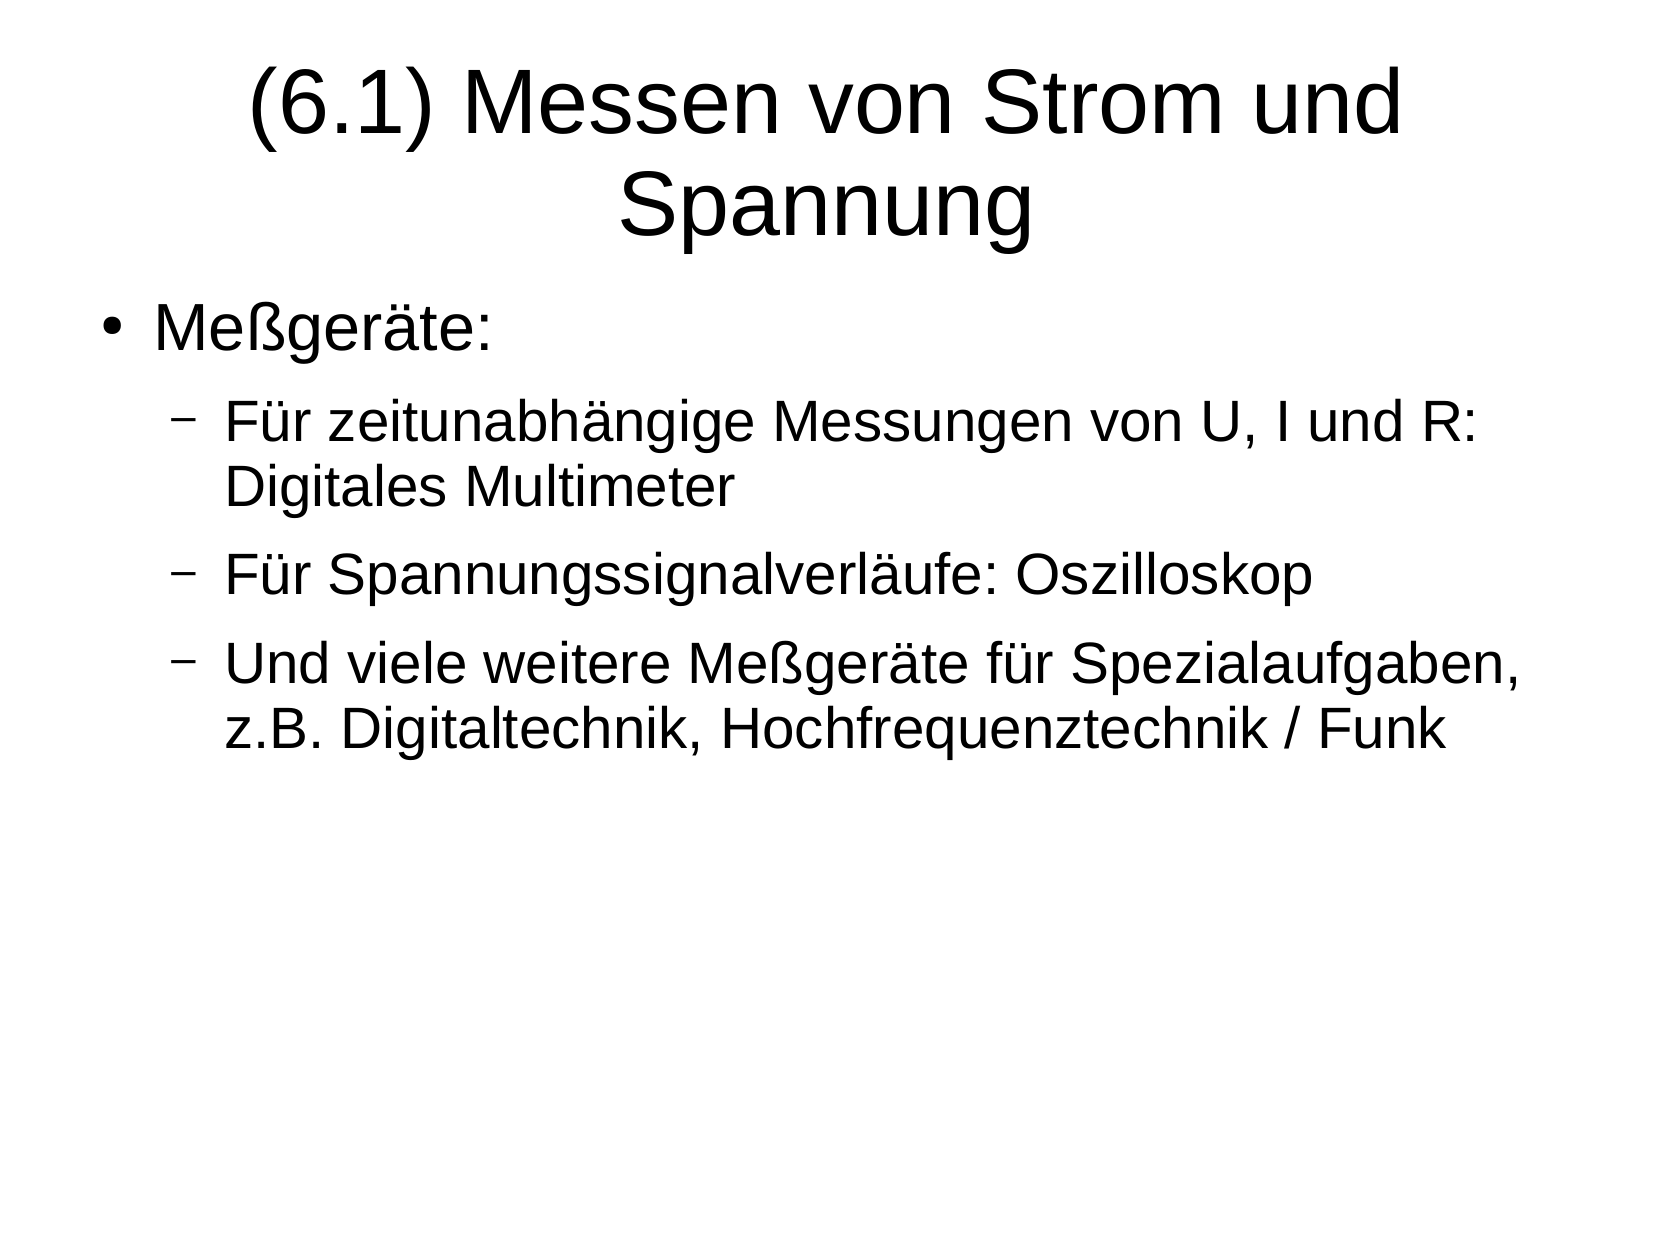

# (6.1) Messen von Strom und Spannung
Meßgeräte:
Für zeitunabhängige Messungen von U, I und R:
Digitales Multimeter
Für Spannungssignalverläufe: Oszilloskop
Und viele weitere Meßgeräte für Spezialaufgaben,
z.B. Digitaltechnik, Hochfrequenztechnik / Funk